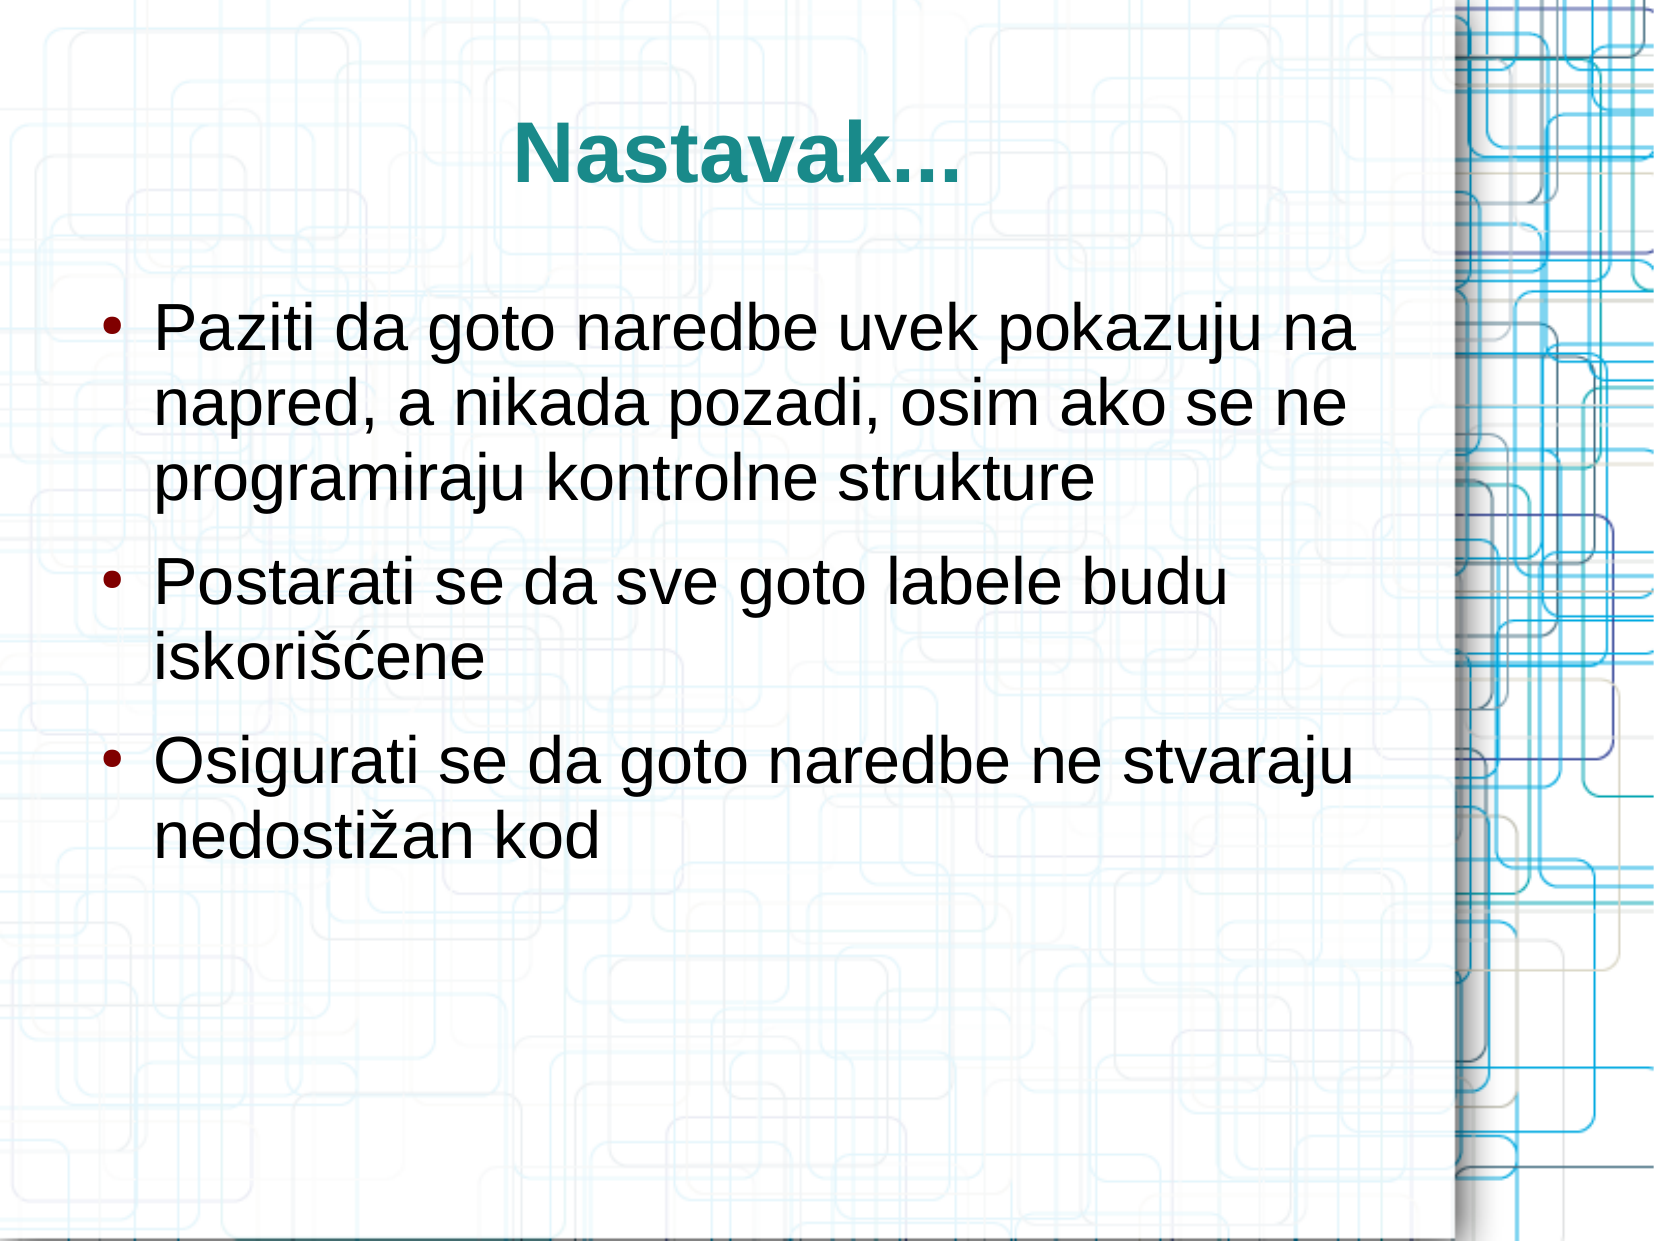

# Nastavak...
Paziti da goto naredbe uvek pokazuju na napred, a nikada pozadi, osim ako se ne programiraju kontrolne strukture
Postarati se da sve goto labele budu iskorišćene
Osigurati se da goto naredbe ne stvaraju nedostižan kod